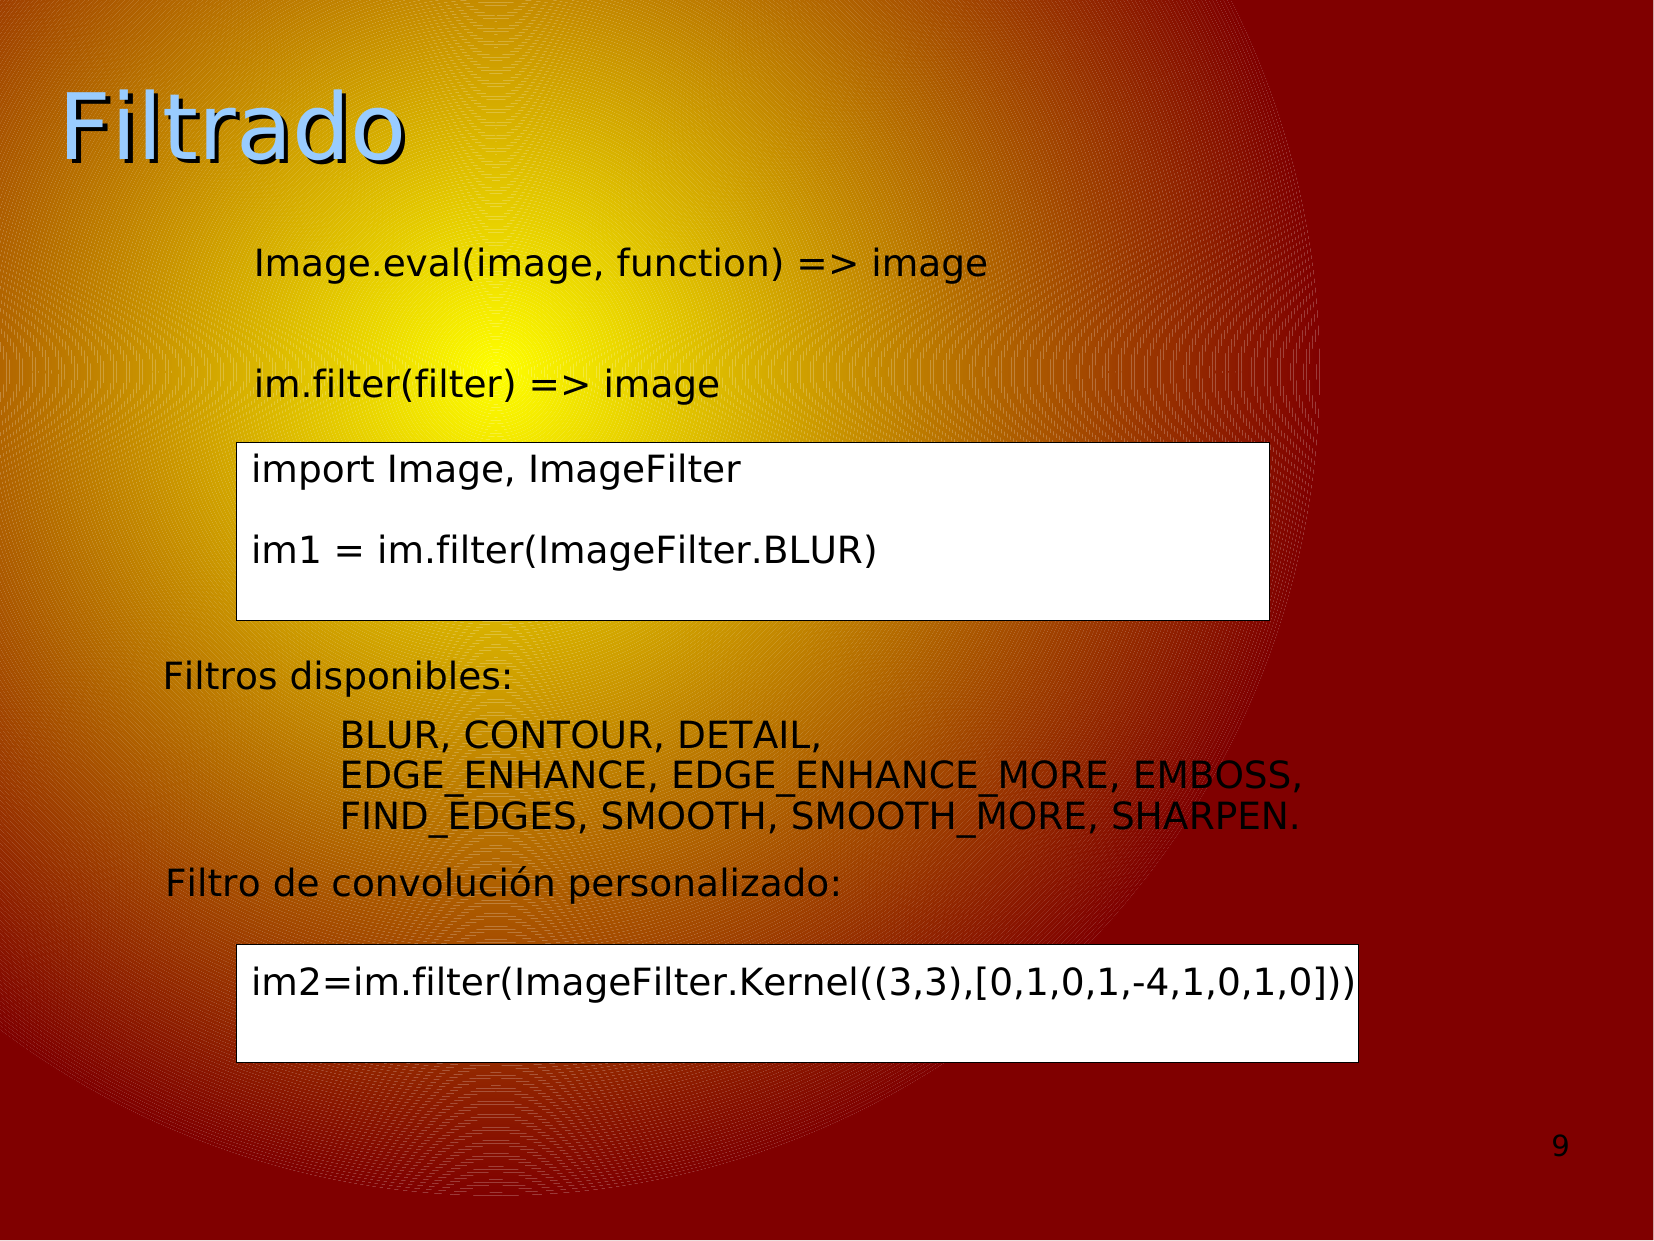

# Filtrado
Image.eval(image, function) => image
im.filter(filter) => image
import Image, ImageFilter
im1 = im.filter(ImageFilter.BLUR)
Filtros disponibles:
BLUR, CONTOUR, DETAIL,
EDGE_ENHANCE, EDGE_ENHANCE_MORE, EMBOSS,
FIND_EDGES, SMOOTH, SMOOTH_MORE, SHARPEN.
Filtro de convolución personalizado:
im2=im.filter(ImageFilter.Kernel((3,3),[0,1,0,1,-4,1,0,1,0]))
9